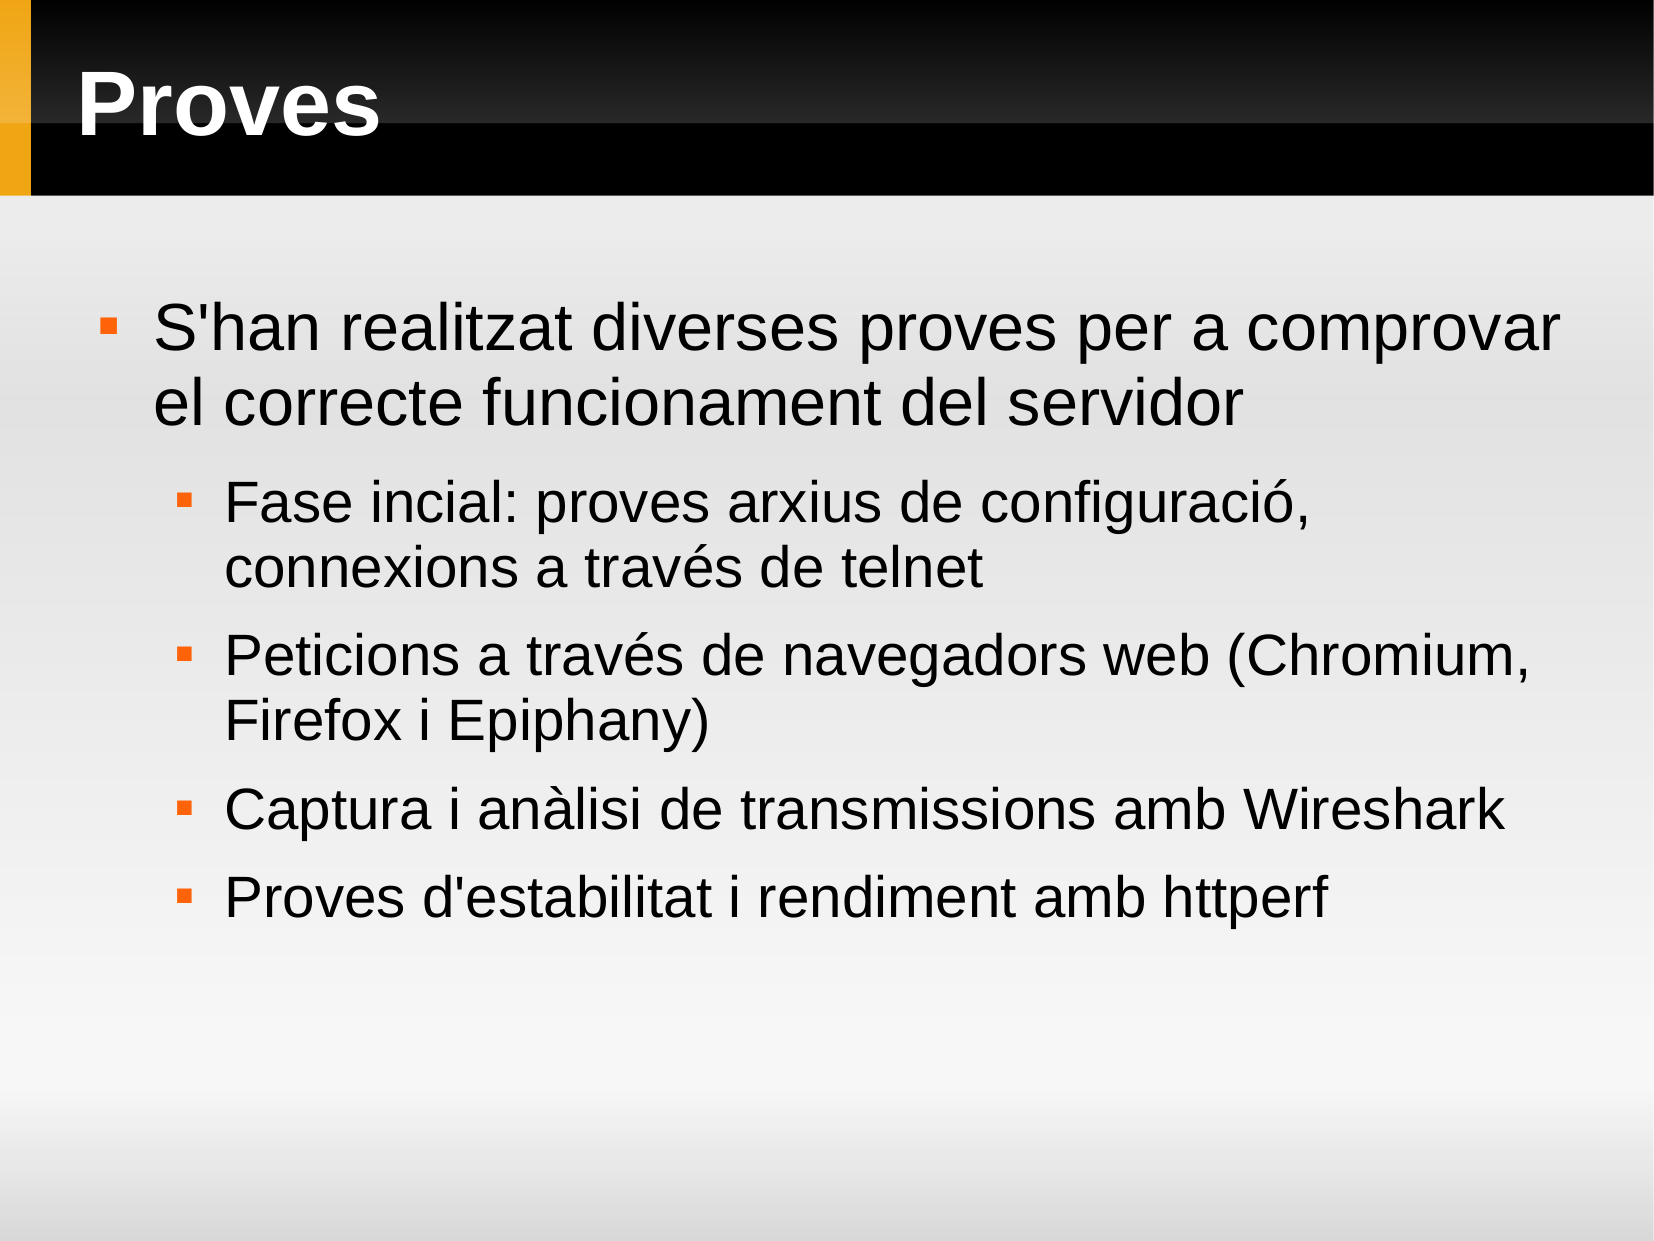

# Proves
S'han realitzat diverses proves per a comprovar el correcte funcionament del servidor
Fase incial: proves arxius de configuració, connexions a través de telnet
Peticions a través de navegadors web (Chromium, Firefox i Epiphany)
Captura i anàlisi de transmissions amb Wireshark
Proves d'estabilitat i rendiment amb httperf